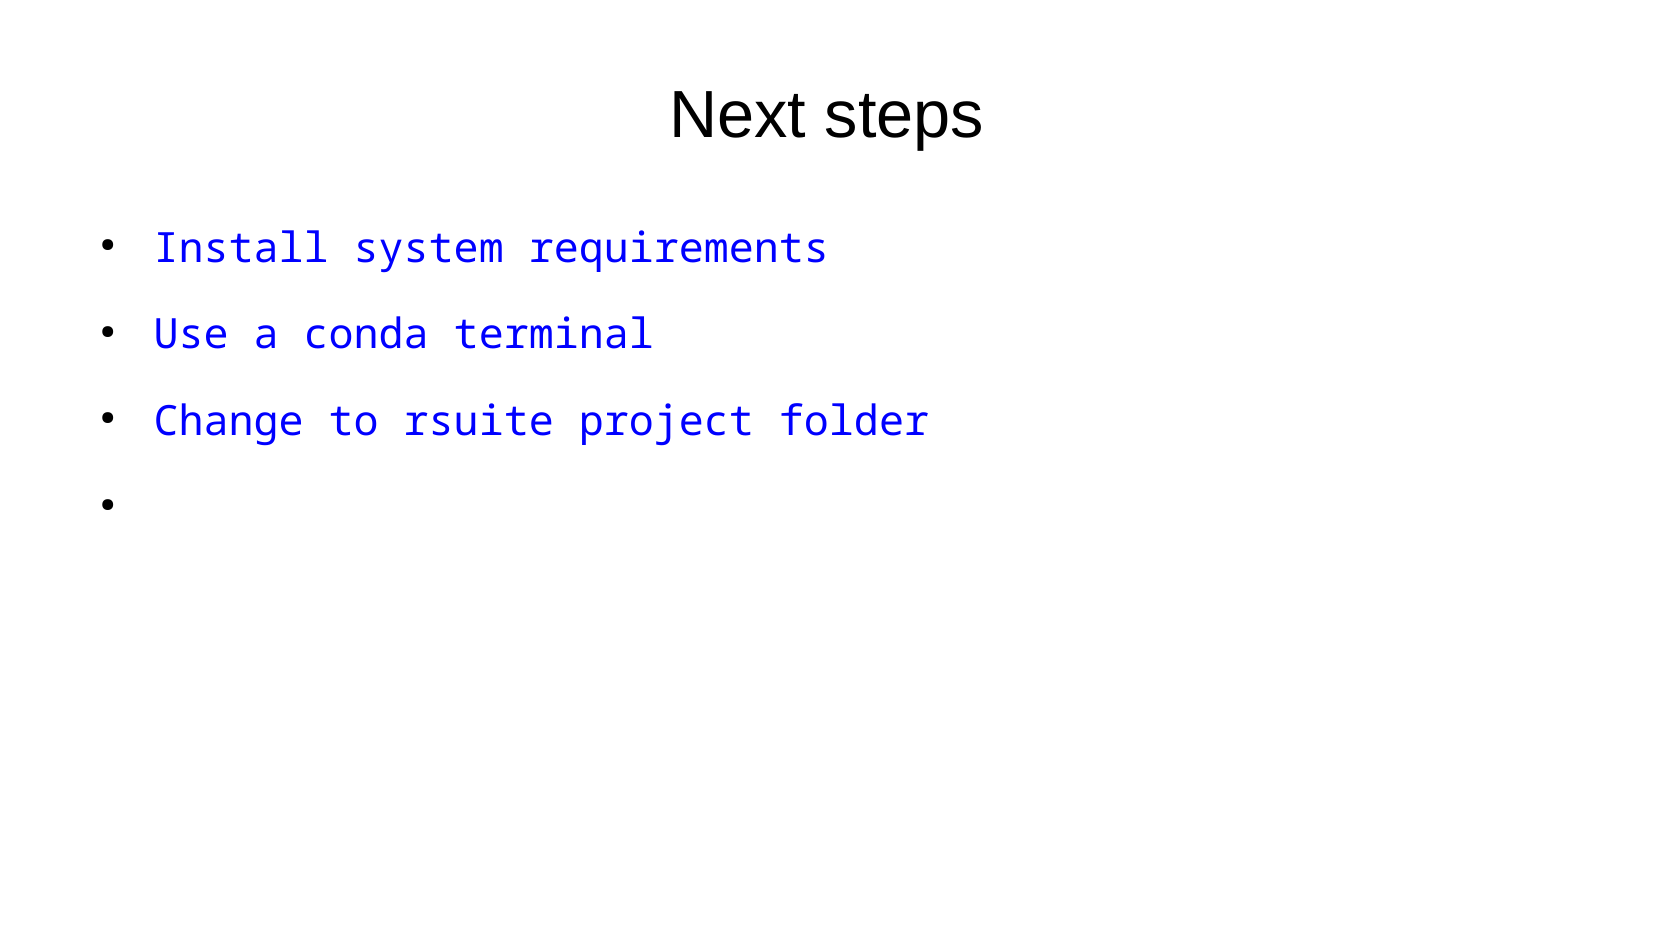

# Next steps
Install system requirements
Use a conda terminal
Change to rsuite project folder